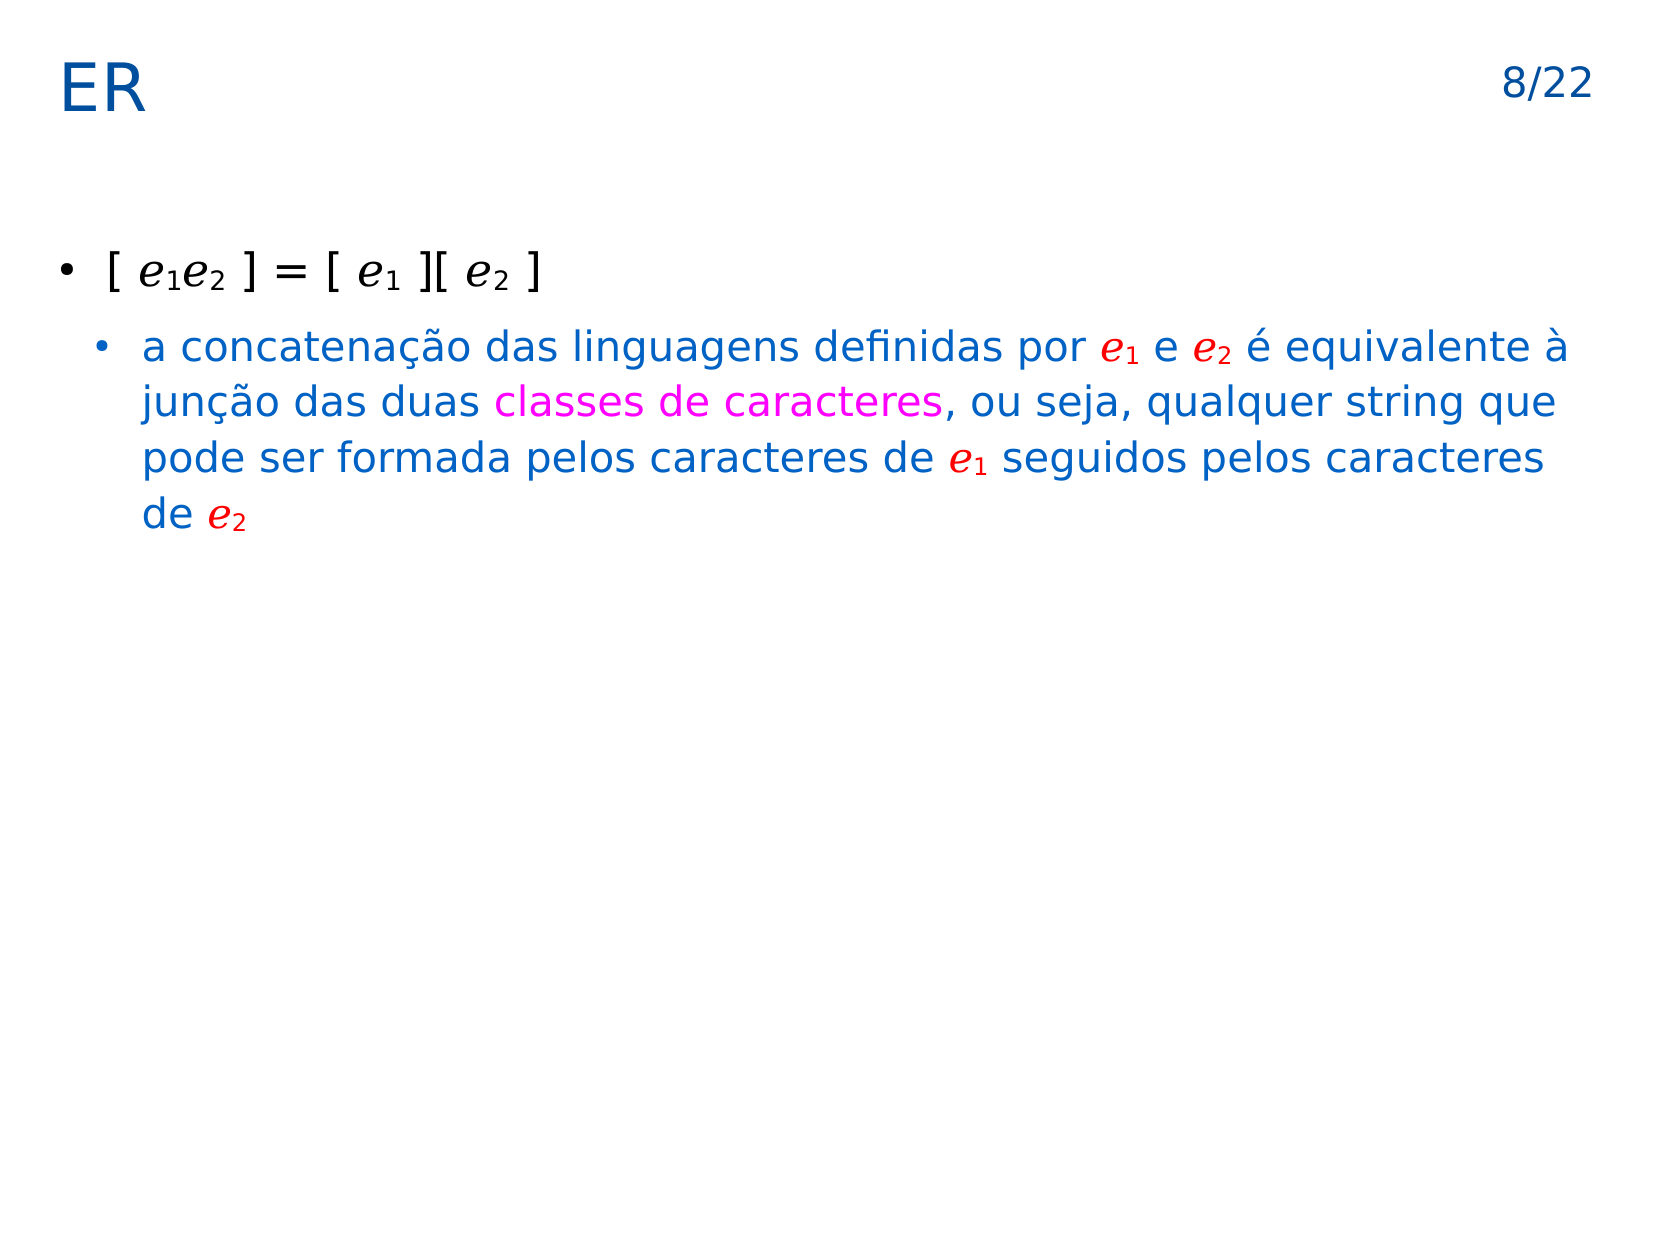

# ER
8
[ ℯ1ℯ2 ] = [ ℯ1 ][ ℯ2 ]
a concatenação das linguagens definidas por ℯ1 e ℯ2 é equivalente à junção das duas classes de caracteres, ou seja, qualquer string que pode ser formada pelos caracteres de ℯ1 seguidos pelos caracteres de ℯ2